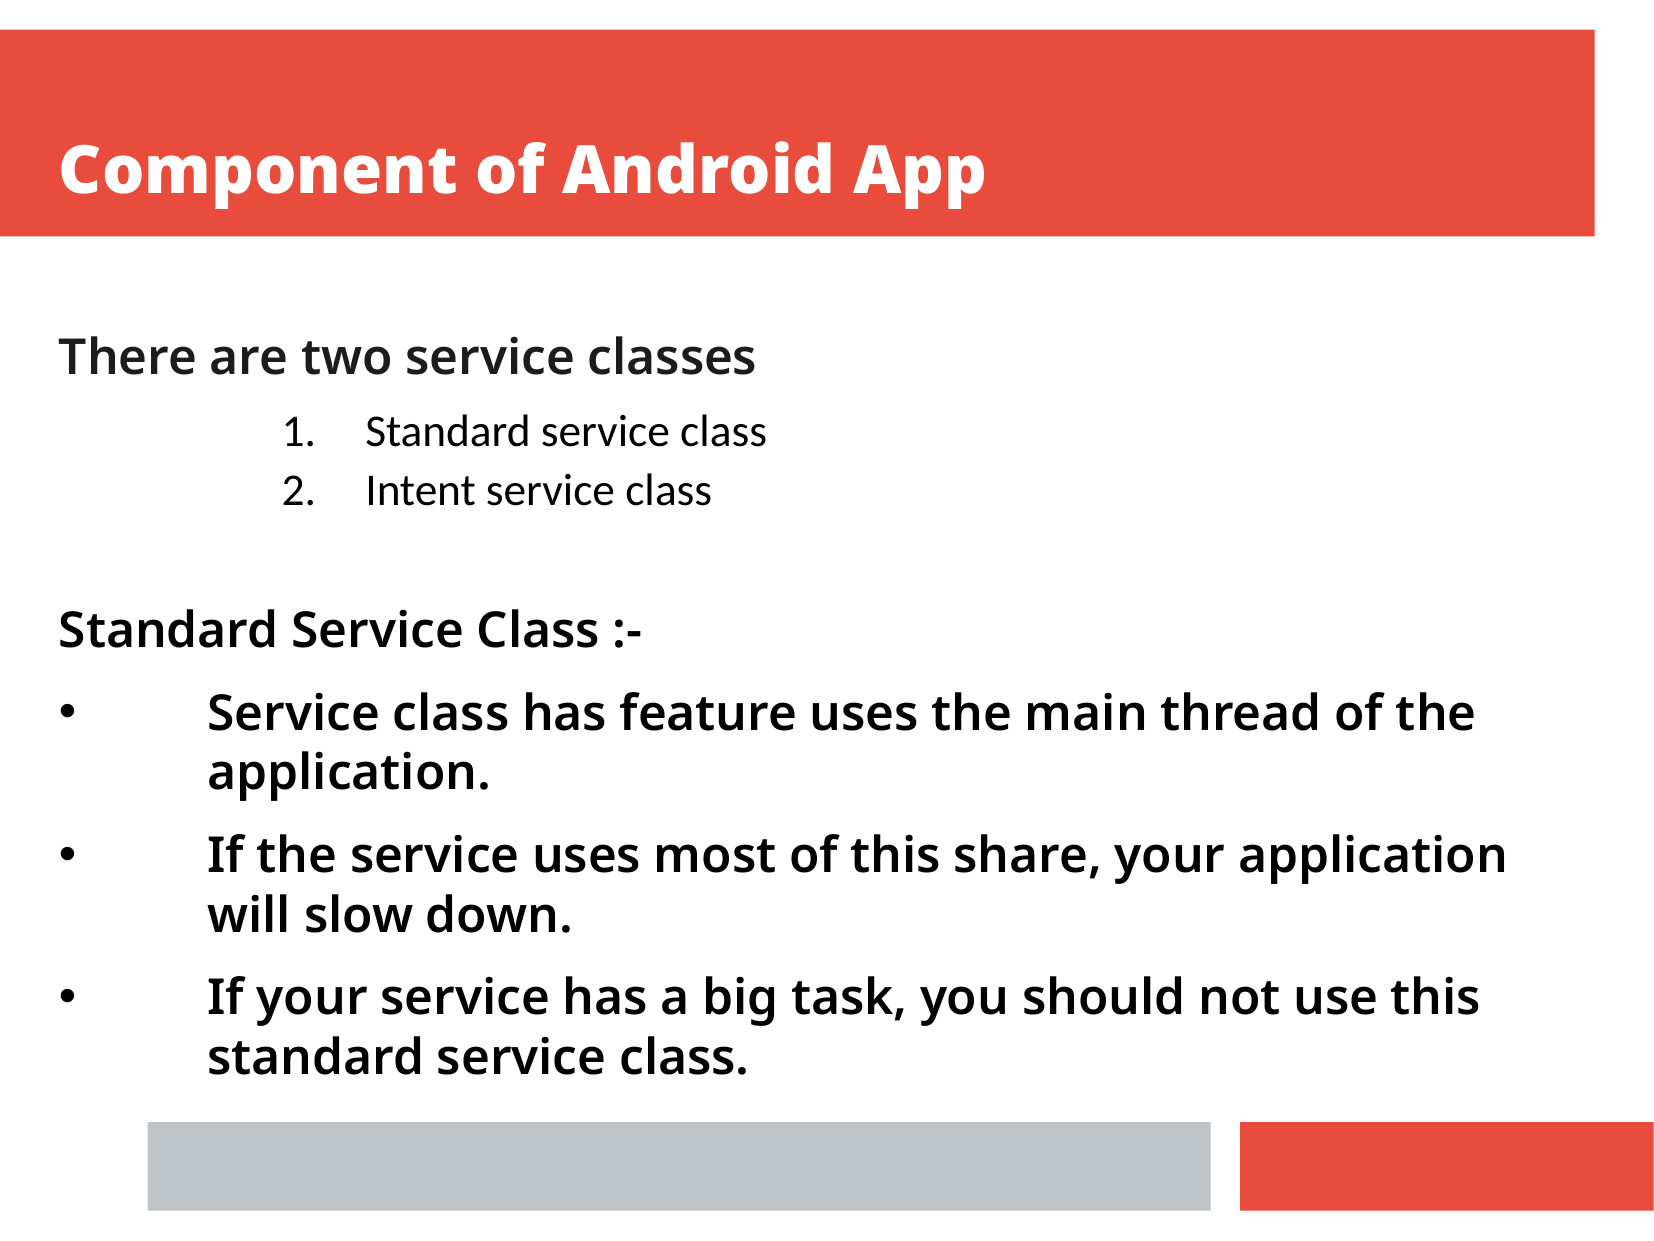

# Component of Android App
There are two service classes
Standard service class
Intent service class
Standard Service Class :-
	Service class has feature uses the main thread of the application.
	If the service uses most of this share, your application will slow down.
	If your service has a big task, you should not use this standard service class.